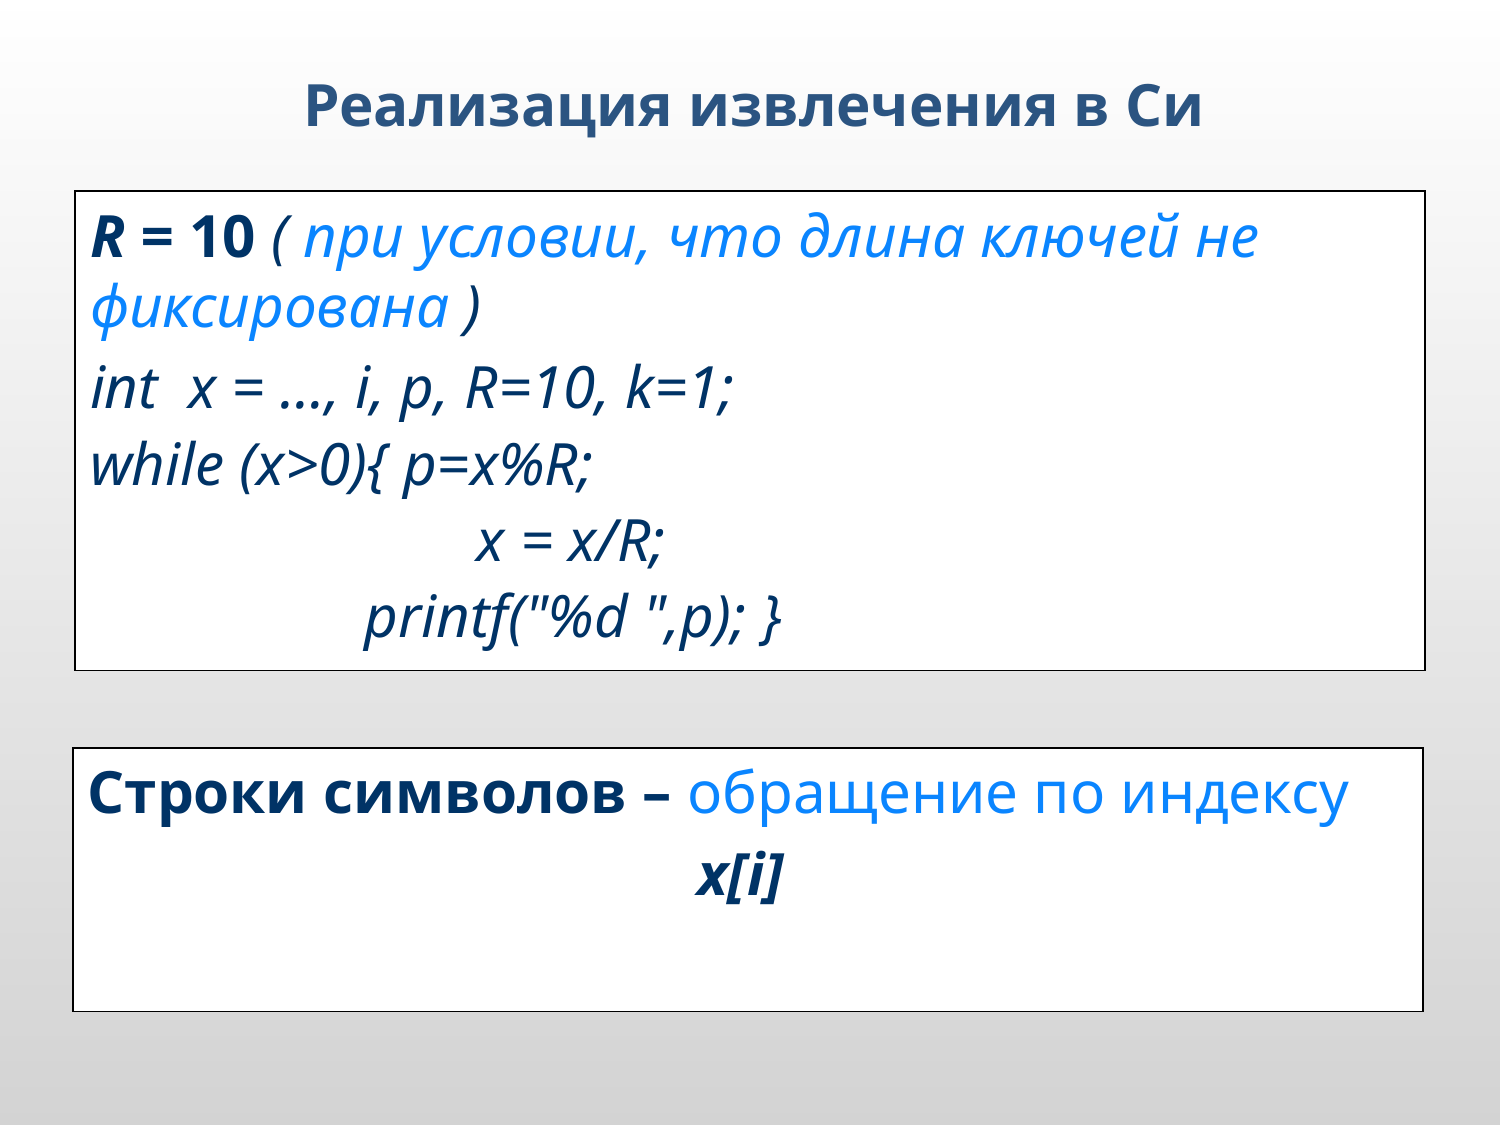

Реализация извлечения в Си
# R = 10 ( при условии, что длина ключей не фиксирована )
int x = …, i, p, R=10, k=1;
while (x>0){ p=x%R;
			 x = x/R;
 printf("%d ",p); }
Строки символов – обращение по индексу
x[i]